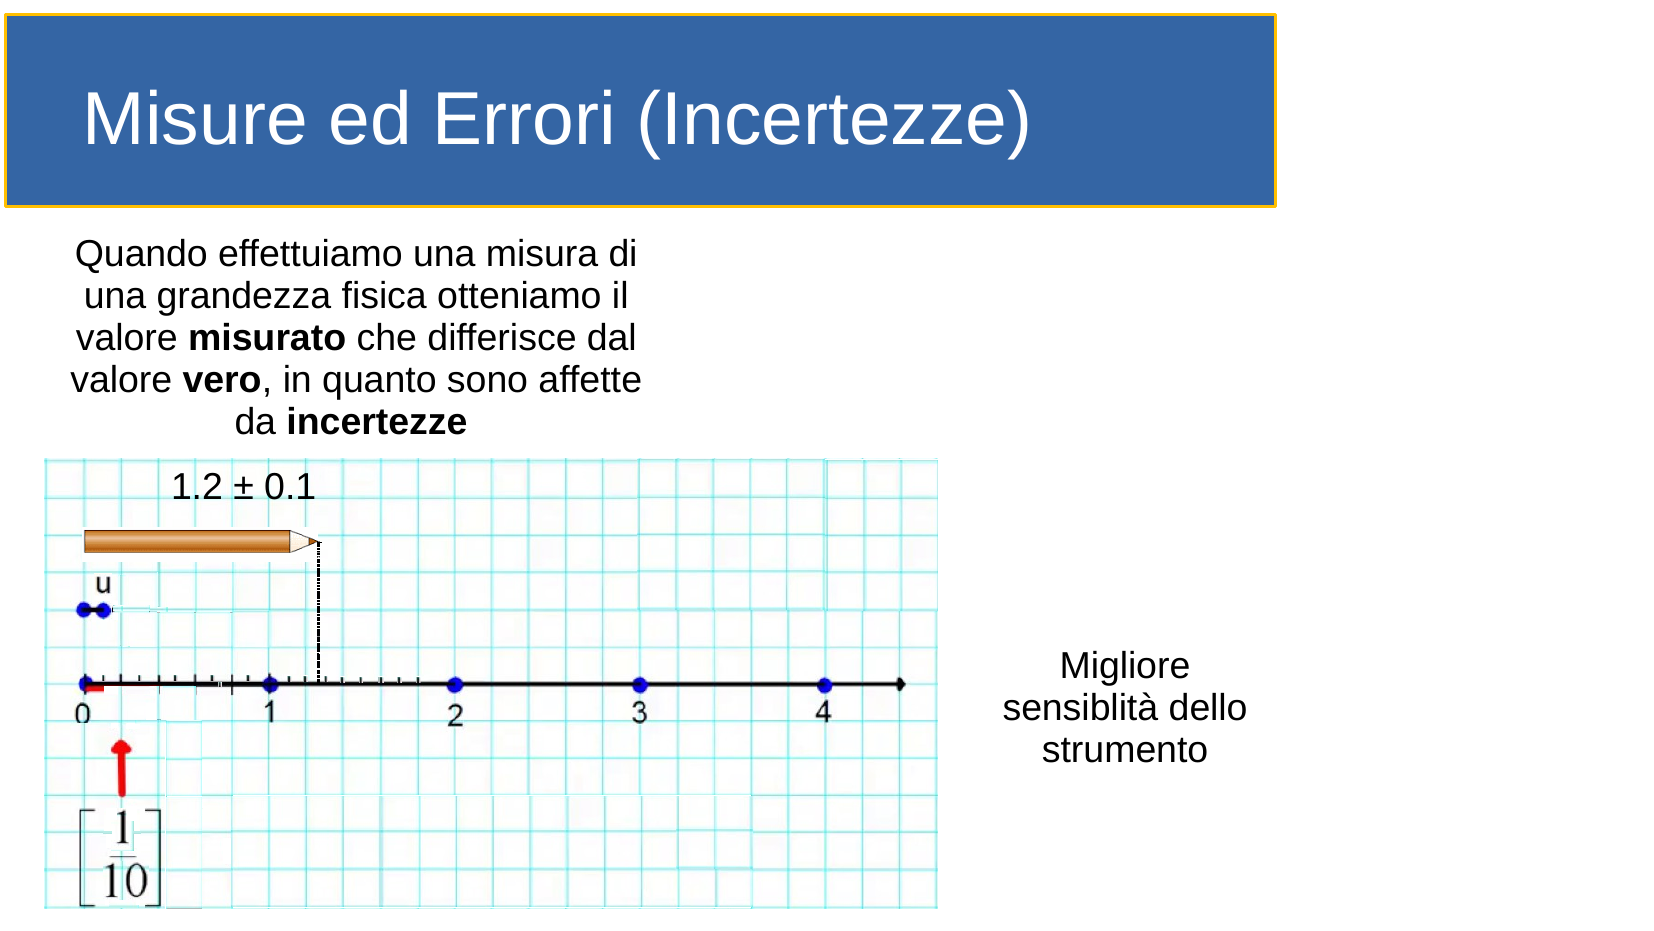

# Misure ed Errori (Incertezze)
Quando effettuiamo una misura di una grandezza fisica otteniamo il valore misurato che differisce dal valore vero, in quanto sono affette da incertezze
1.2 ± 0.1
Migliore sensiblità dello strumento